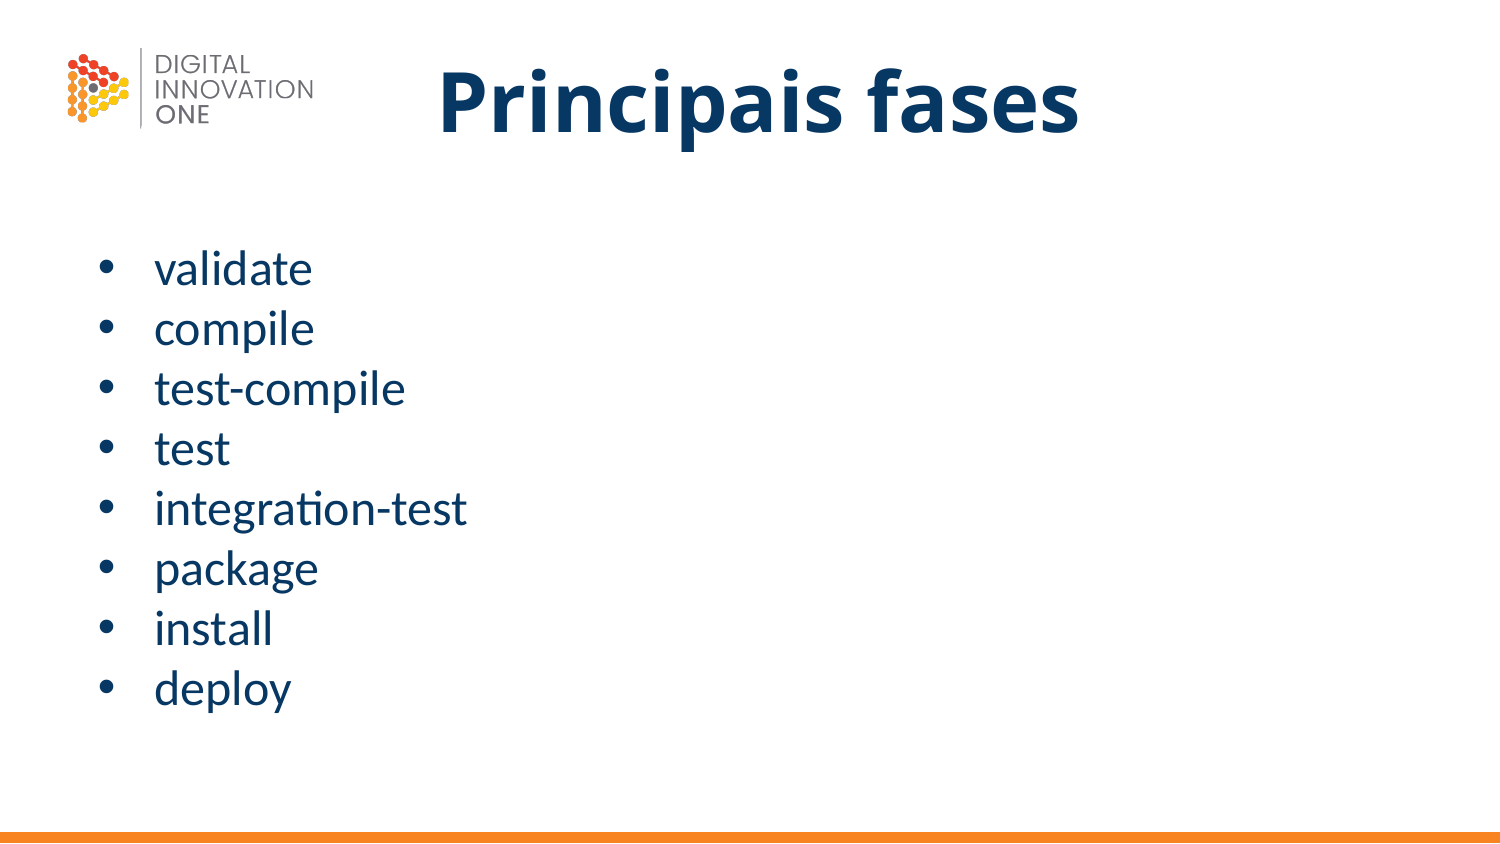

Principais fases
validate
compile
test-compile
test
integration-test
package
install
deploy